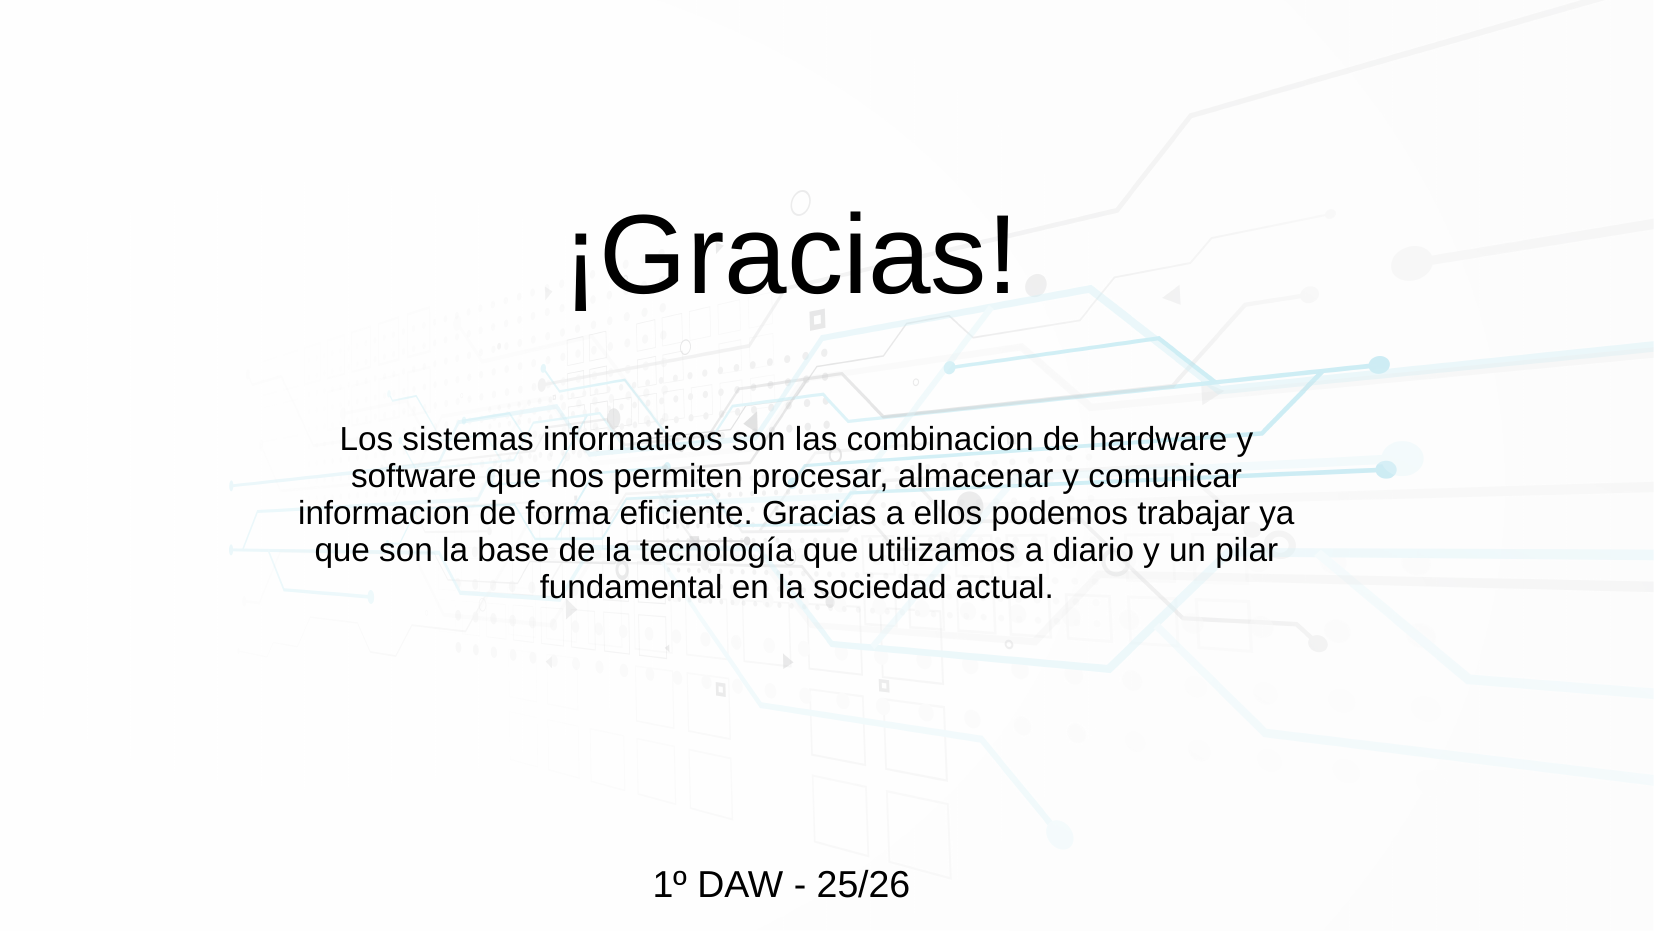

¡Gracias!
Los sistemas informaticos son las combinacion de hardware y software que nos permiten procesar, almacenar y comunicar informacion de forma eficiente. Gracias a ellos podemos trabajar ya que son la base de la tecnología que utilizamos a diario y un pilar fundamental en la sociedad actual.
1º DAW - 25/26